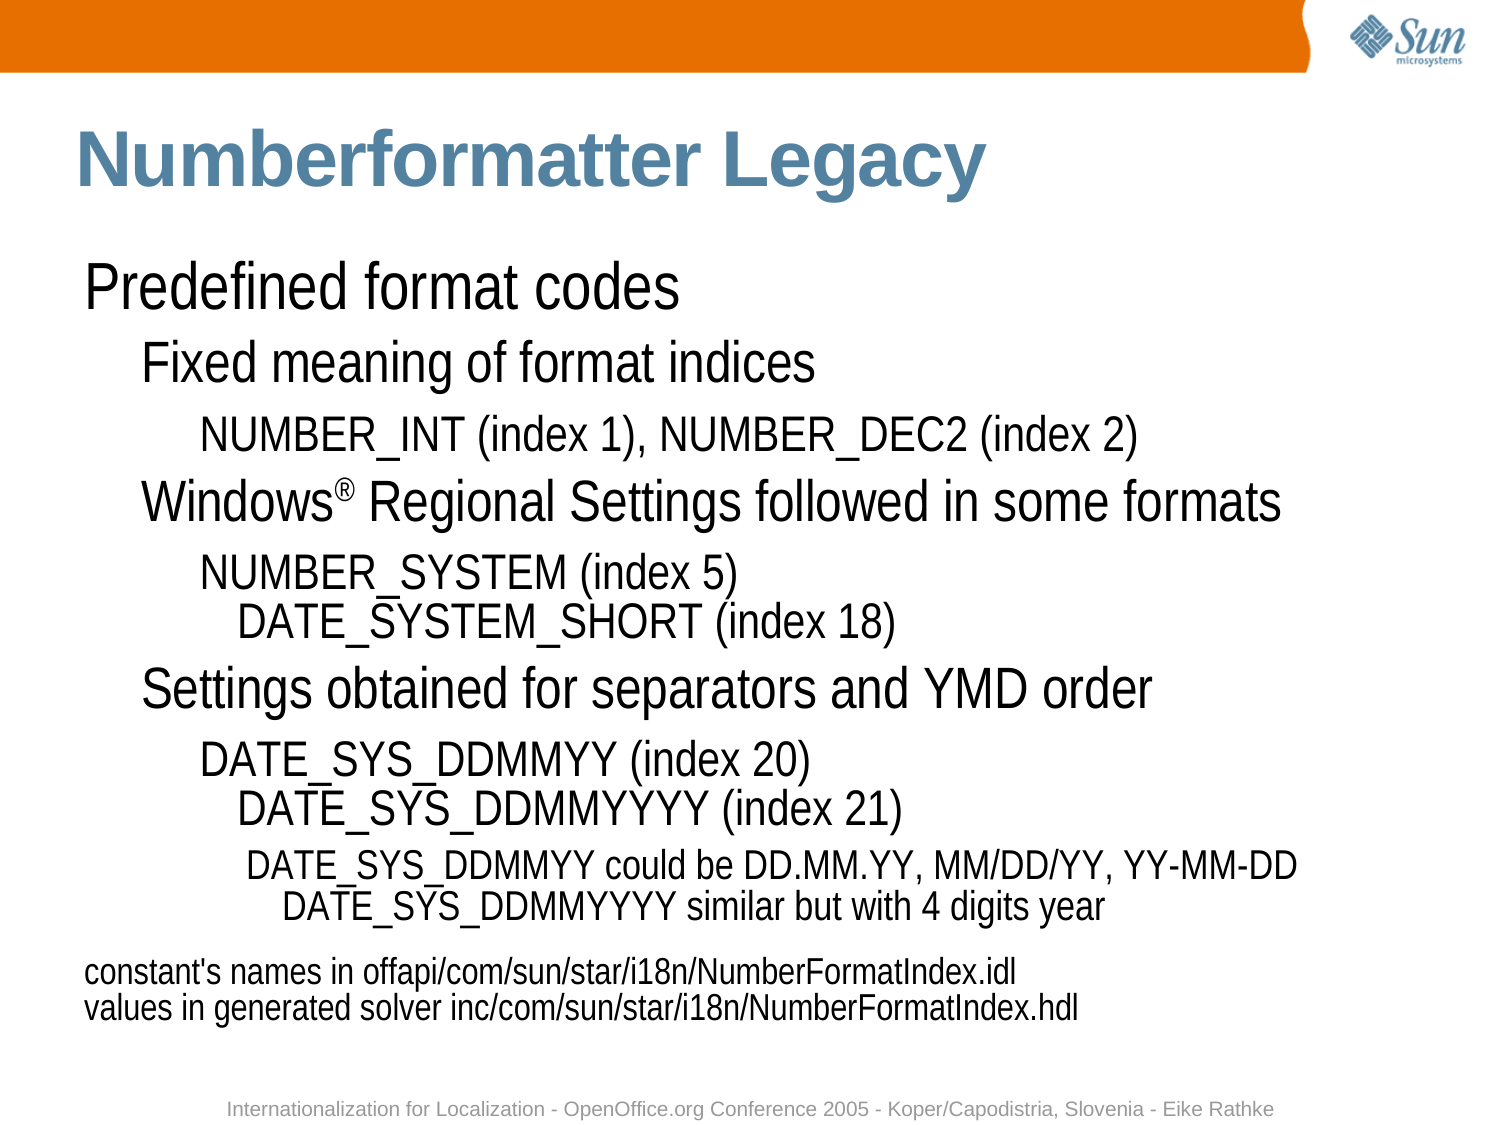

# Numberformatter Legacy
Predefined format codes
Fixed meaning of format indices
NUMBER_INT (index 1), NUMBER_DEC2 (index 2)
Windows® Regional Settings followed in some formats
NUMBER_SYSTEM (index 5)
DATE_SYSTEM_SHORT (index 18)
Settings obtained for separators and YMD order
DATE_SYS_DDMMYY (index 20)
DATE_SYS_DDMMYYYY (index 21)
DATE_SYS_DDMMYY could be DD.MM.YY, MM/DD/YY, YY-MM-DD
DATE_SYS_DDMMYYYY similar but with 4 digits year
constant's names in offapi/com/sun/star/i18n/NumberFormatIndex.idl
values in generated solver inc/com/sun/star/i18n/NumberFormatIndex.hdl